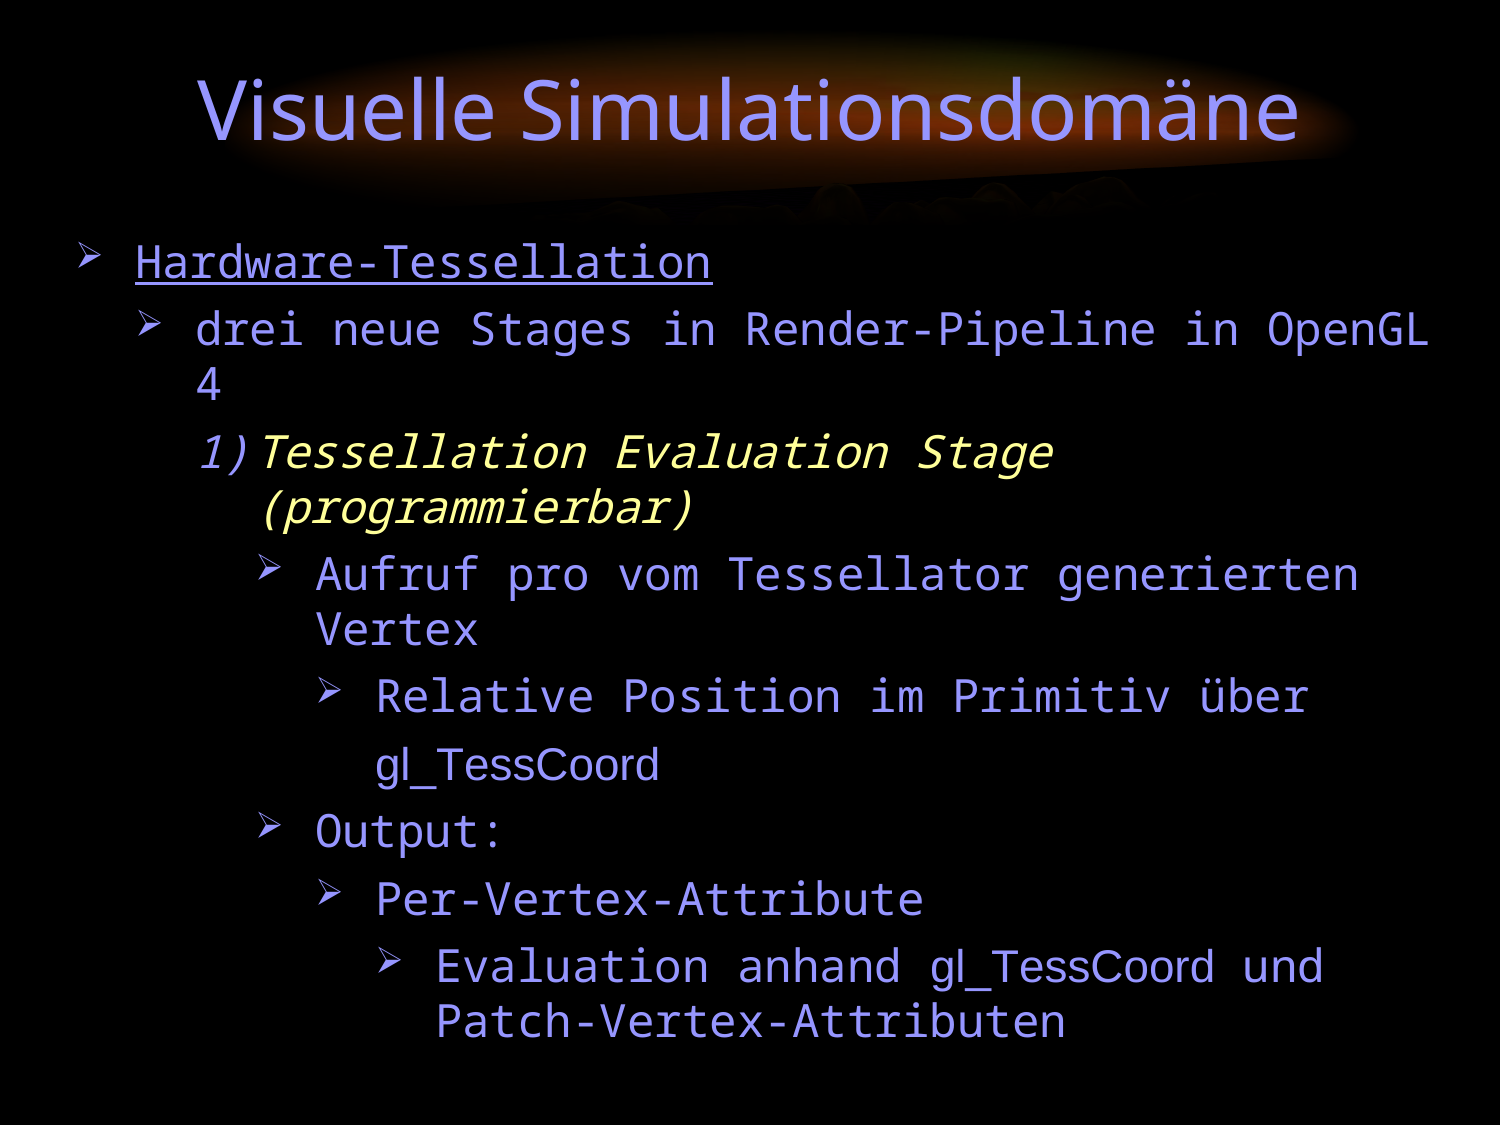

Visuelle Simulationsdomäne
Hardware-Tessellation
drei neue Stages in Render-Pipeline in OpenGL 4
Tessellation Evaluation Stage (programmierbar)
Aufruf pro vom Tessellator generierten Vertex
Relative Position im Primitiv über
gl_TessCoord
Output:
Per-Vertex-Attribute
Evaluation anhand gl_TessCoord und Patch-Vertex-Attributen